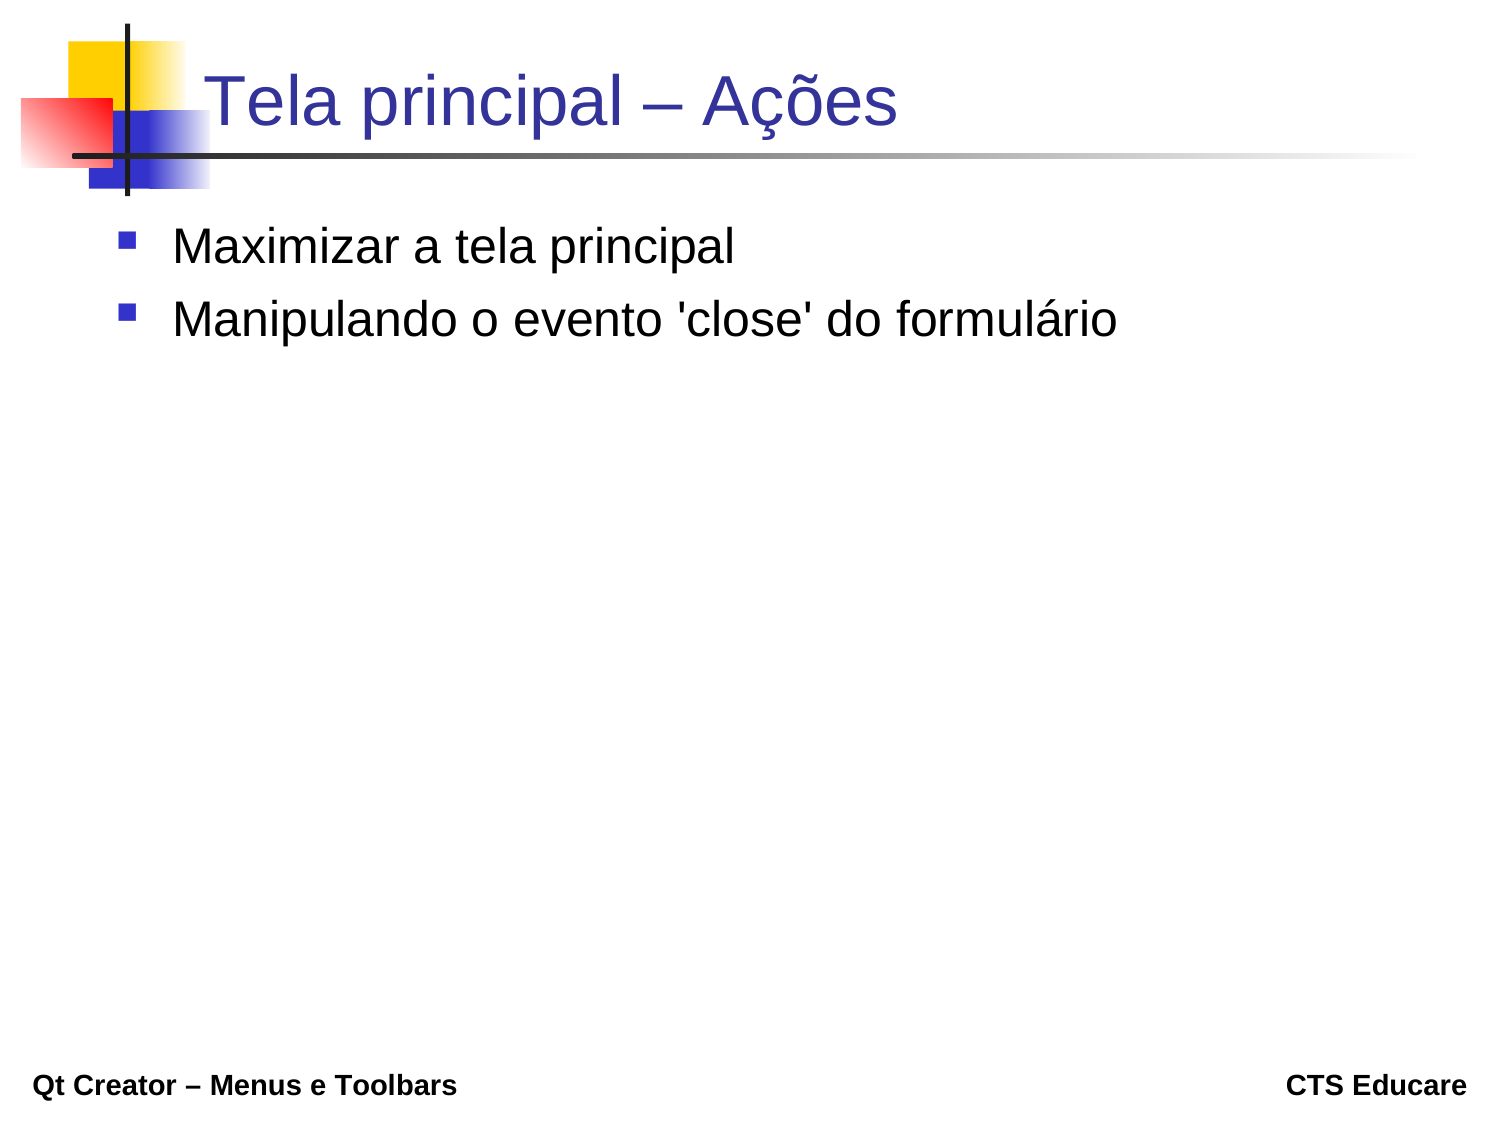

# Tela principal – Ações
Maximizar a tela principal
Manipulando o evento 'close' do formulário